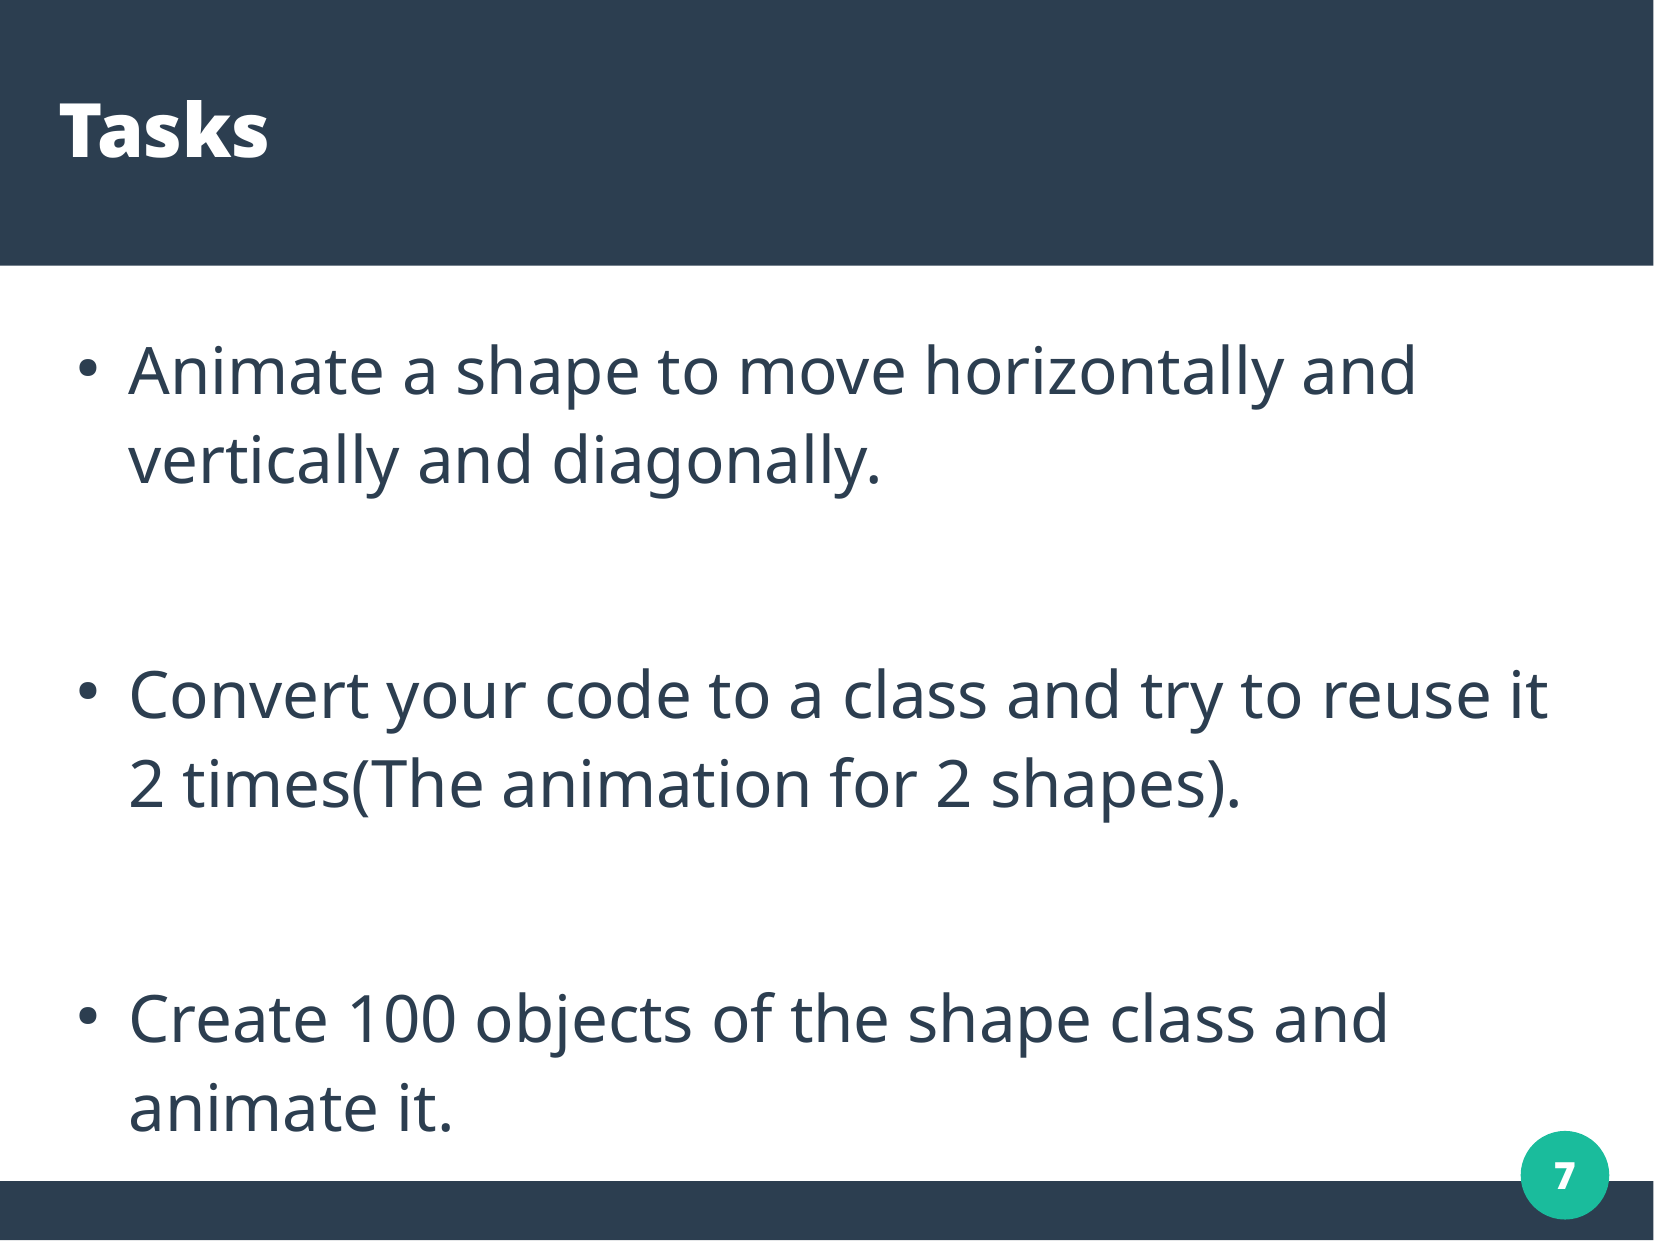

# Tasks
Animate a shape to move horizontally and vertically and diagonally.
Convert your code to a class and try to reuse it 2 times(The animation for 2 shapes).
Create 100 objects of the shape class and animate it.
7